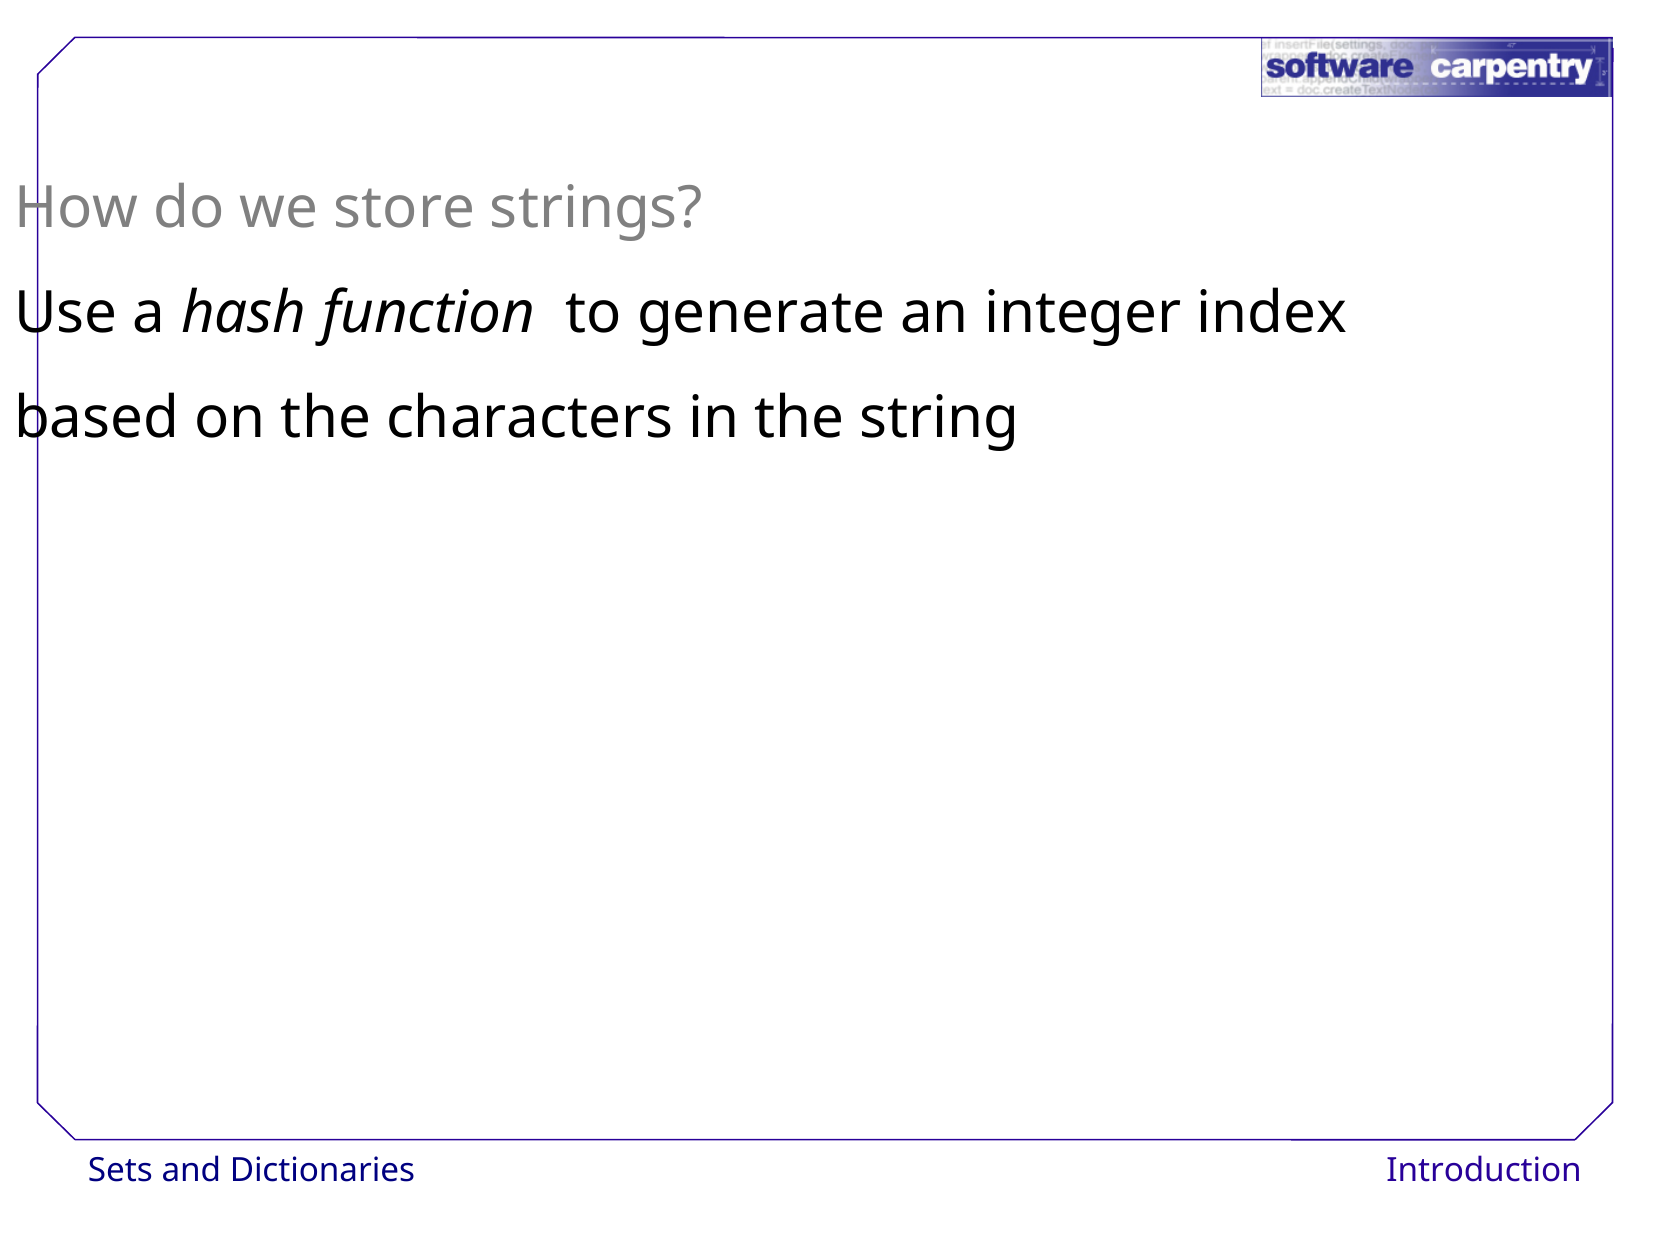

How do we store strings?
Use a hash function to generate an integer index
based on the characters in the string